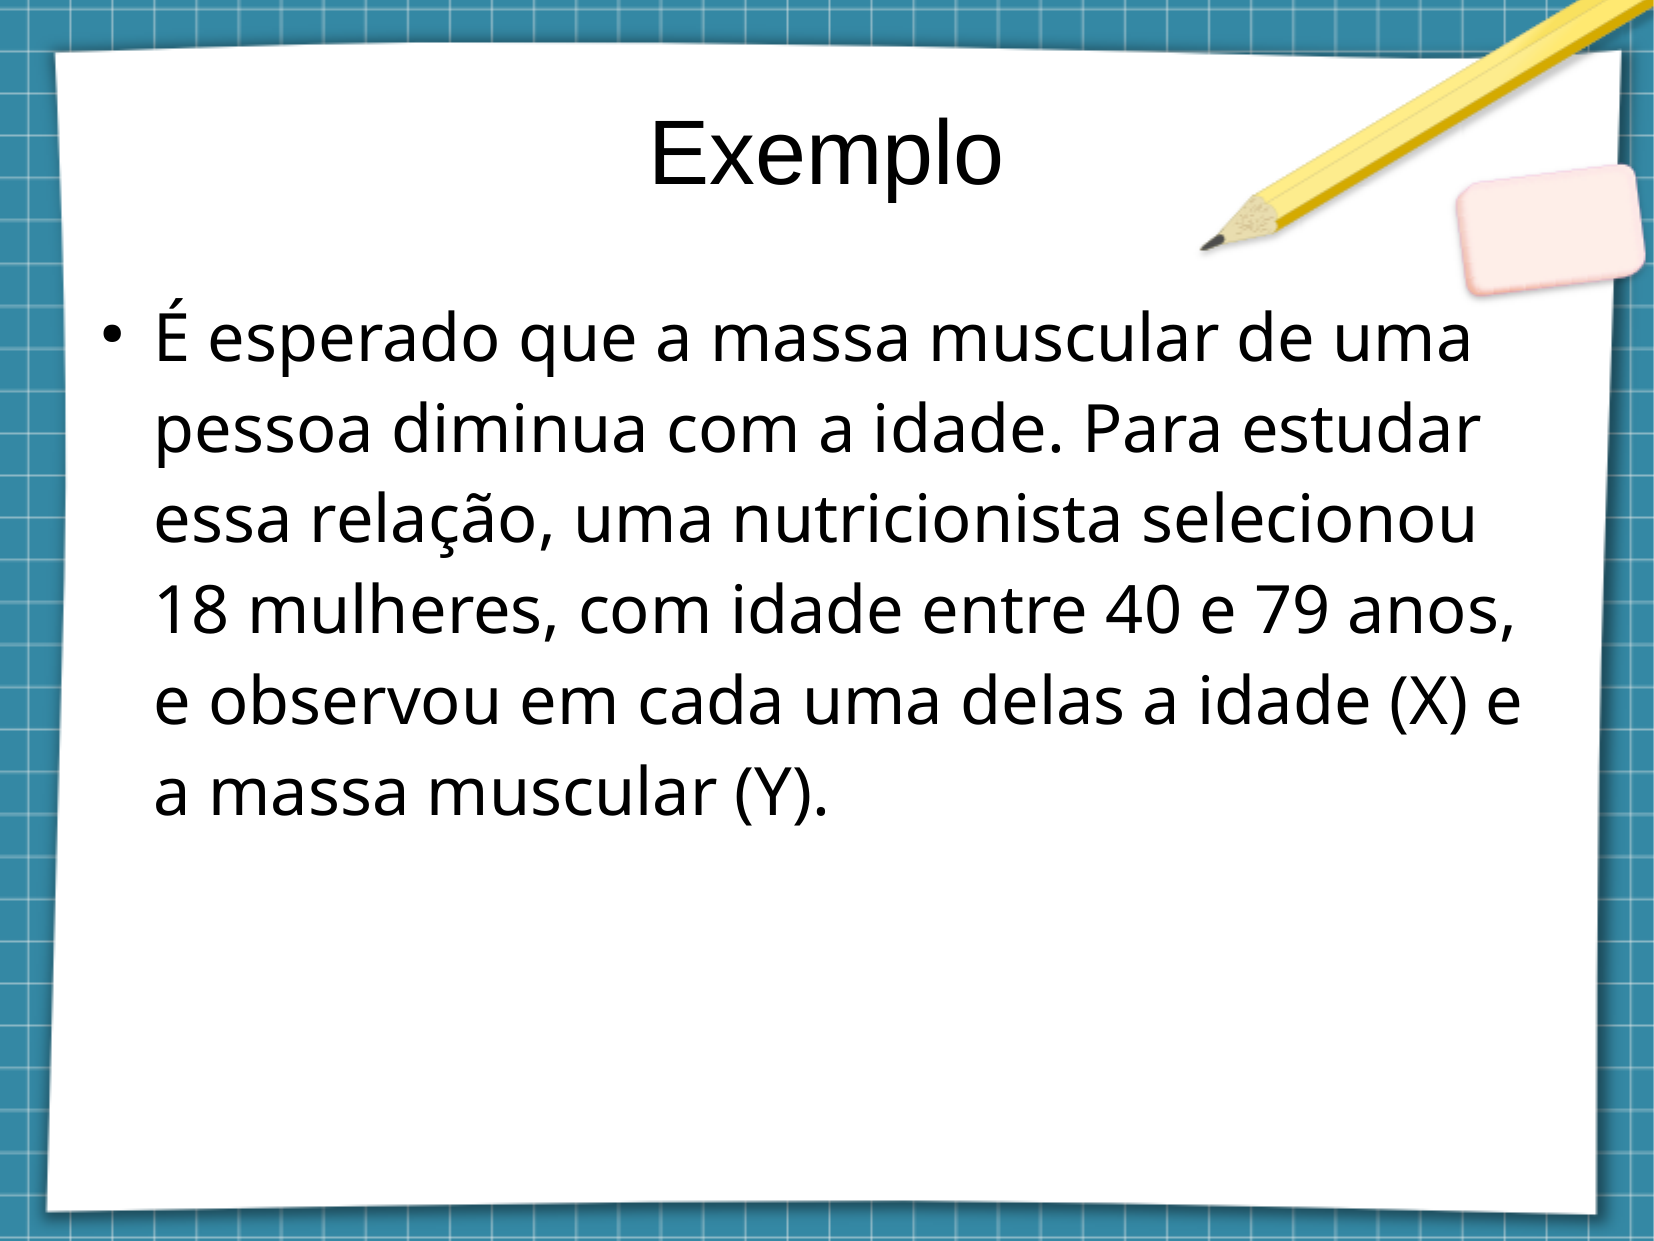

# Exemplo
É esperado que a massa muscular de uma pessoa diminua com a idade. Para estudar essa relação, uma nutricionista selecionou 18 mulheres, com idade entre 40 e 79 anos, e observou em cada uma delas a idade (X) e a massa muscular (Y).